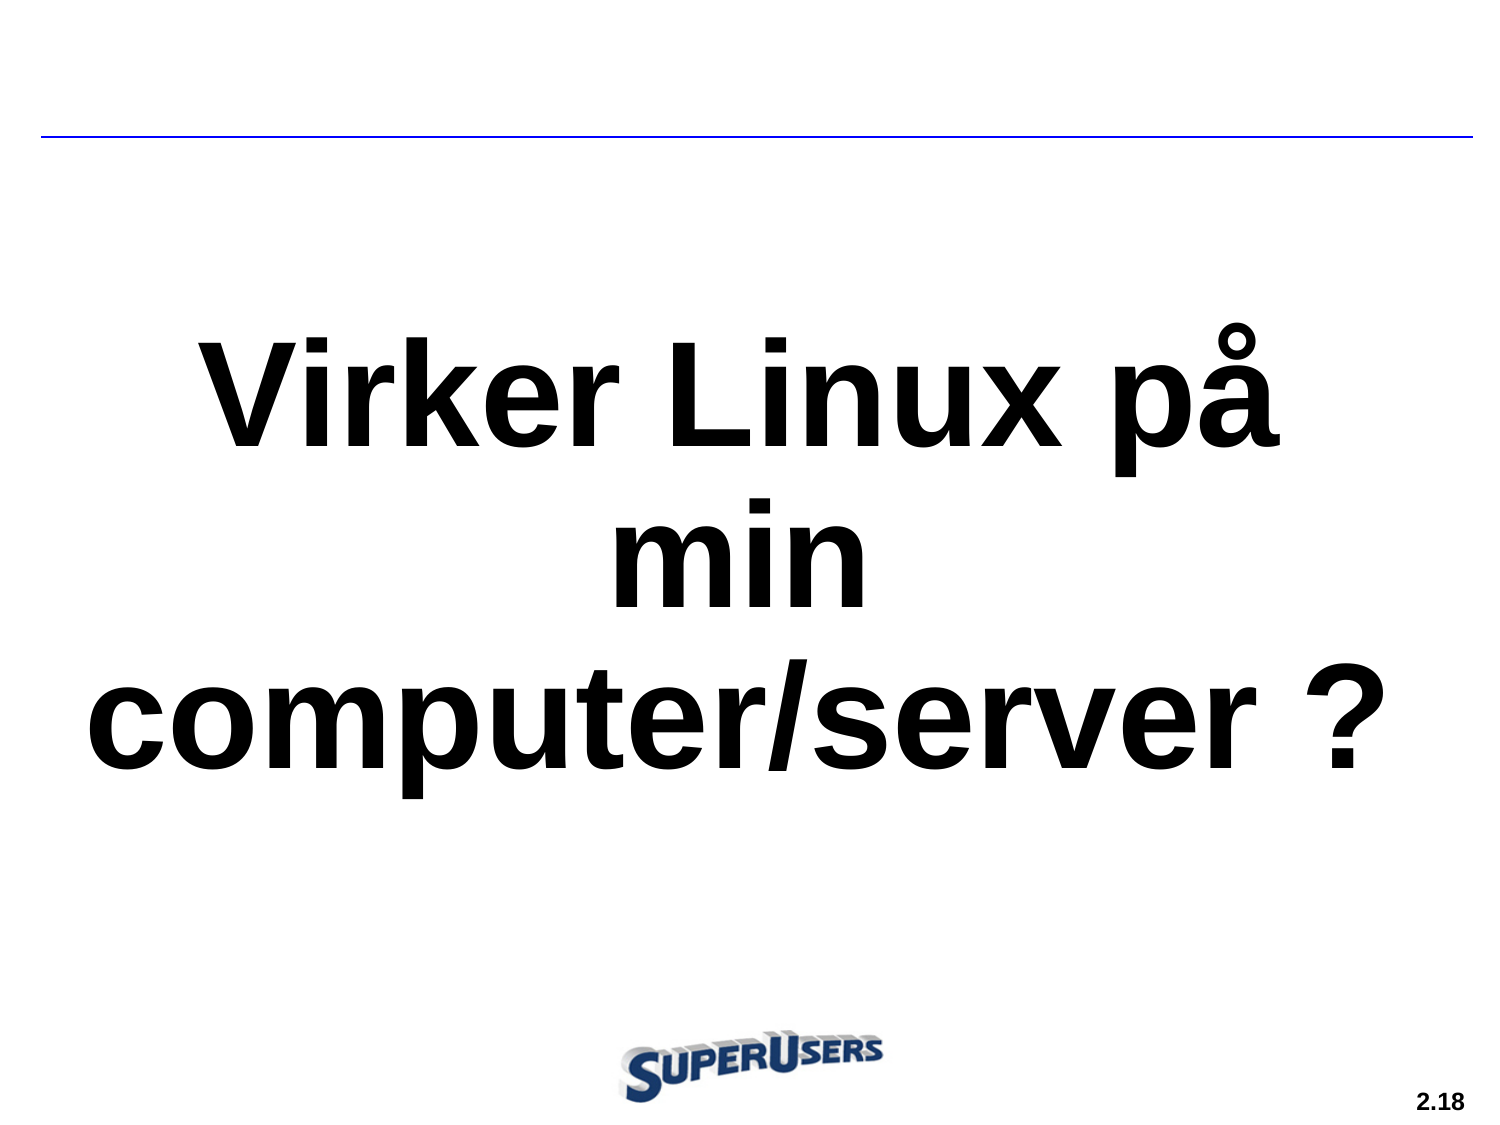

# Virker Linux på min computer/server ?